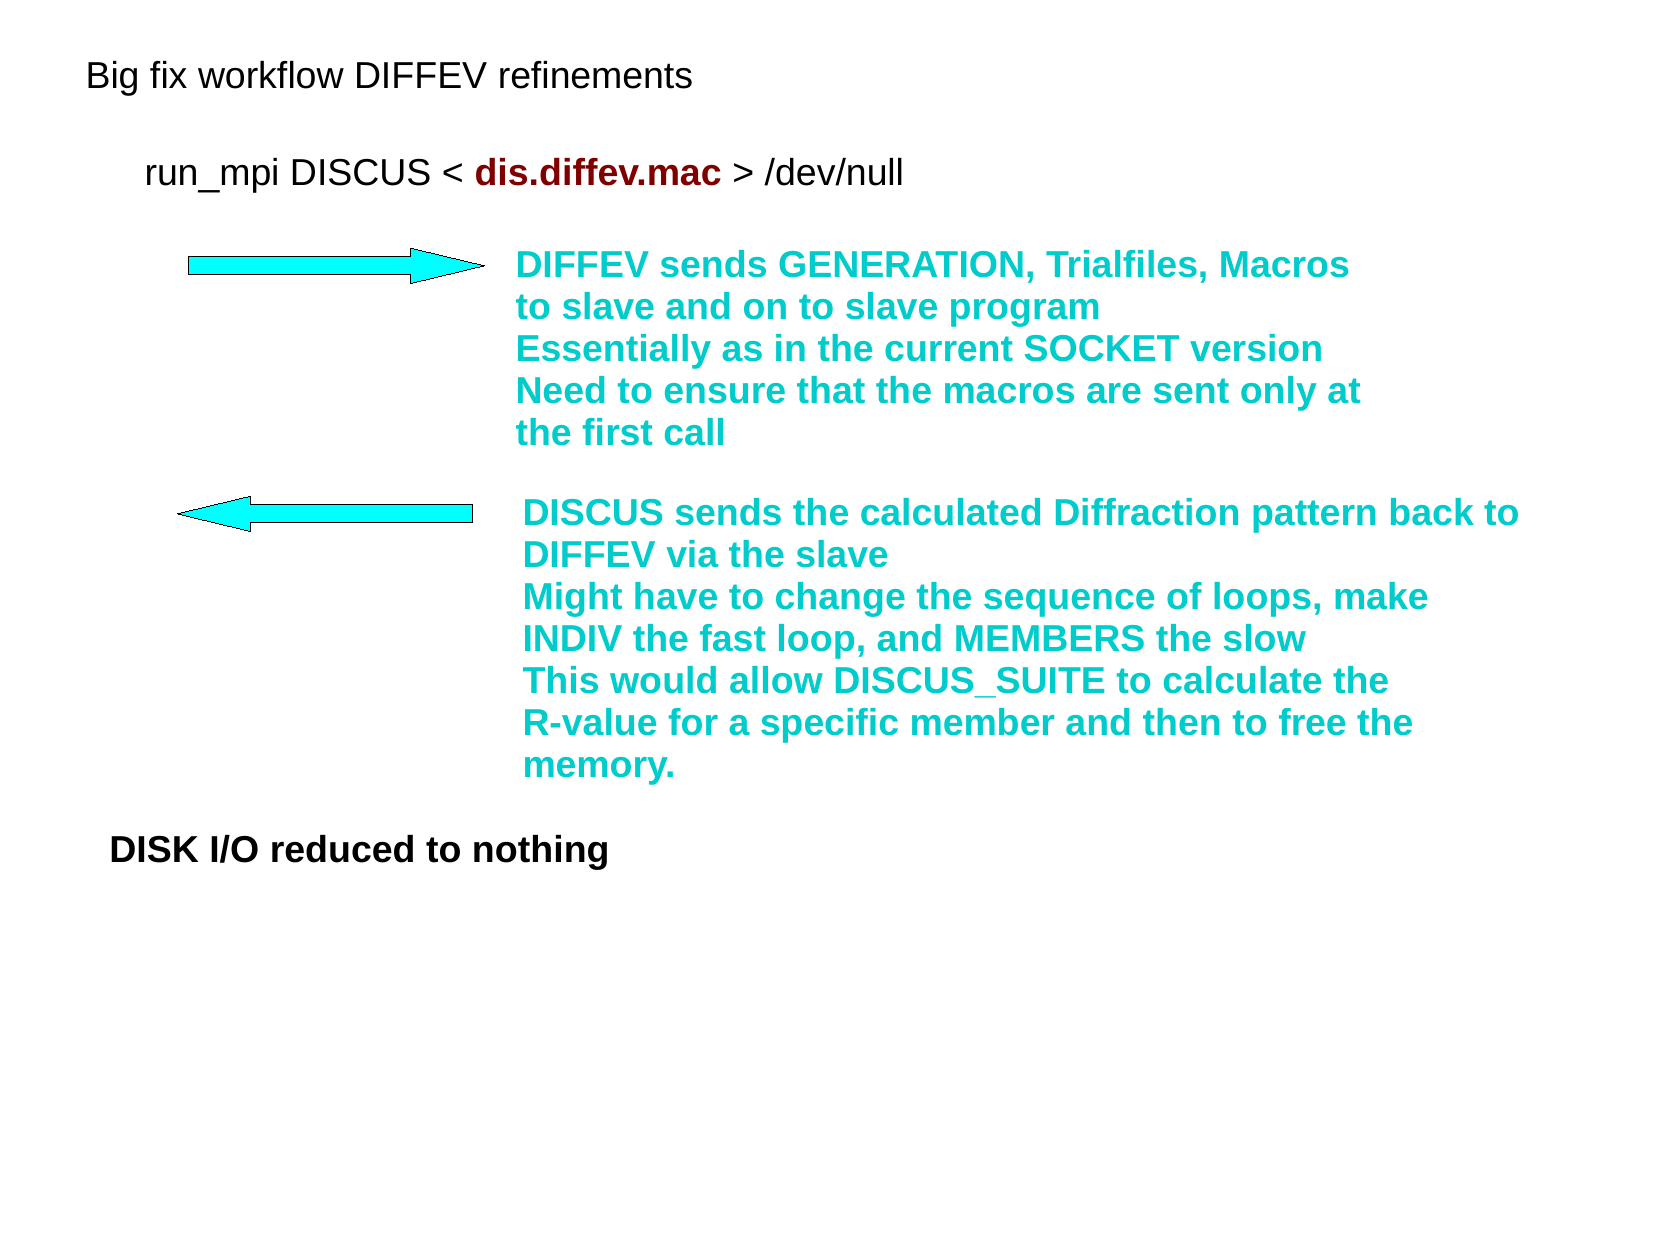

Big fix workflow DIFFEV refinements
run_mpi DISCUS < dis.diffev.mac > /dev/null
DIFFEV sends GENERATION, Trialfiles, Macros
to slave and on to slave program
Essentially as in the current SOCKET version
Need to ensure that the macros are sent only at
the first call
DISCUS sends the calculated Diffraction pattern back to
DIFFEV via the slave
Might have to change the sequence of loops, make
INDIV the fast loop, and MEMBERS the slow
This would allow DISCUS_SUITE to calculate the
R-value for a specific member and then to free the
memory.
DISK I/O reduced to nothing